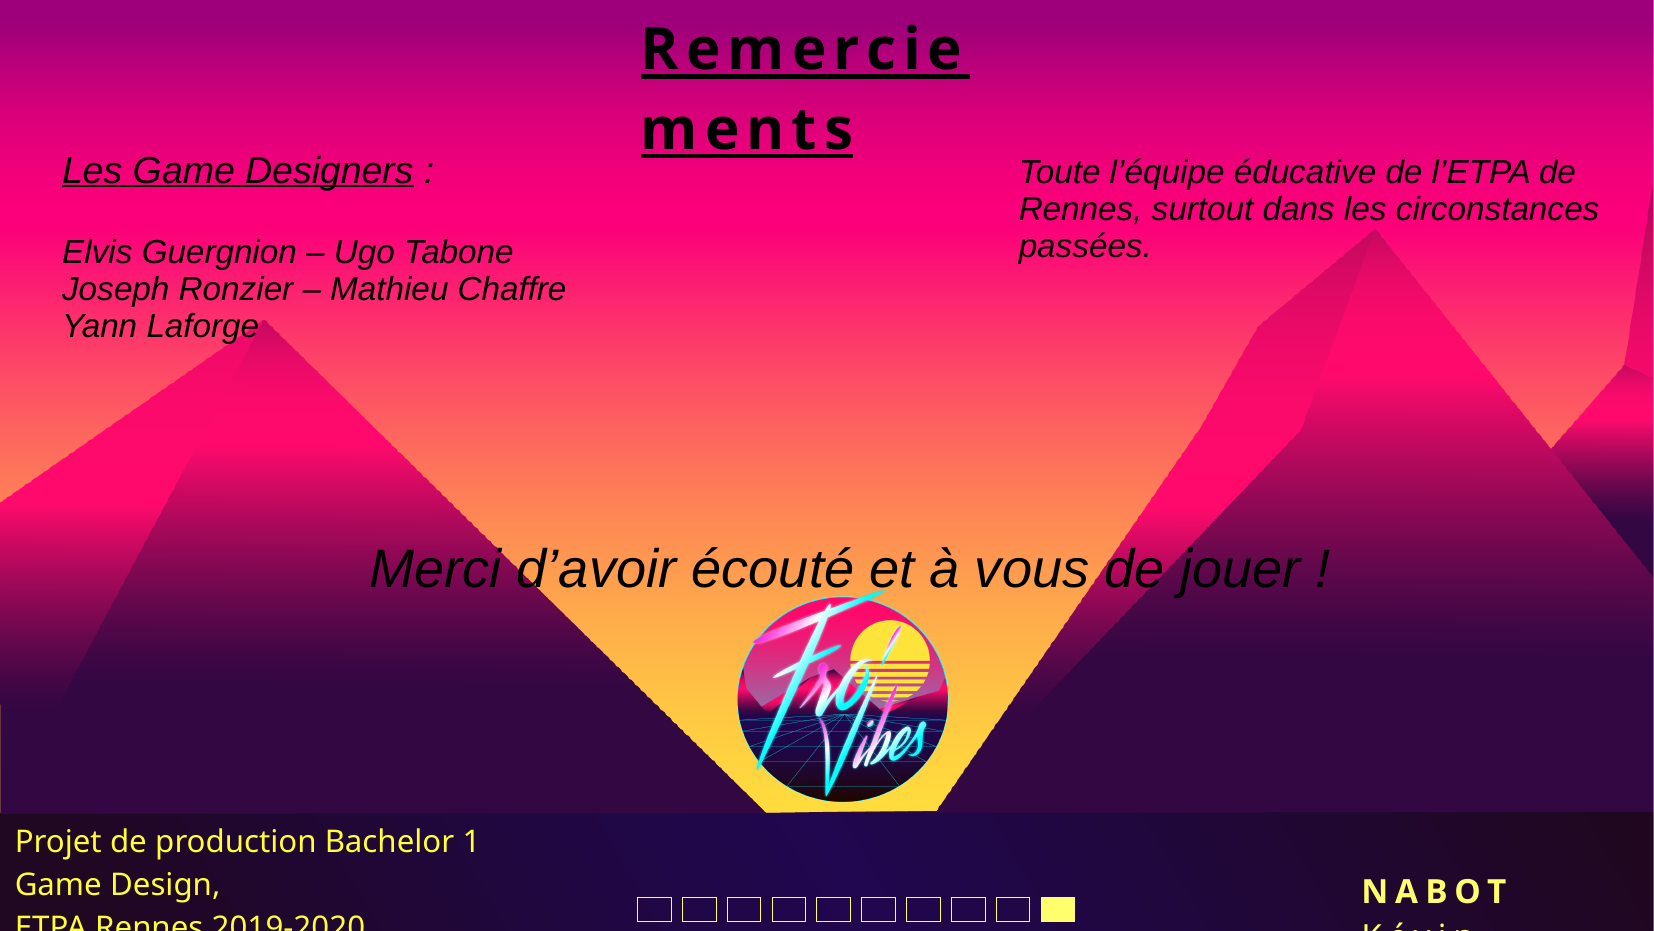

Remerciements
Les Game Designers :
Elvis Guergnion – Ugo Tabone
Joseph Ronzier – Mathieu Chaffre
Yann Laforge
Toute l’équipe éducative de l’ETPA de Rennes, surtout dans les circonstances passées.
Merci d’avoir écouté et à vous de jouer !
Projet de production Bachelor 1 Game Design,
ETPA Rennes 2019-2020
NABOT Kévin